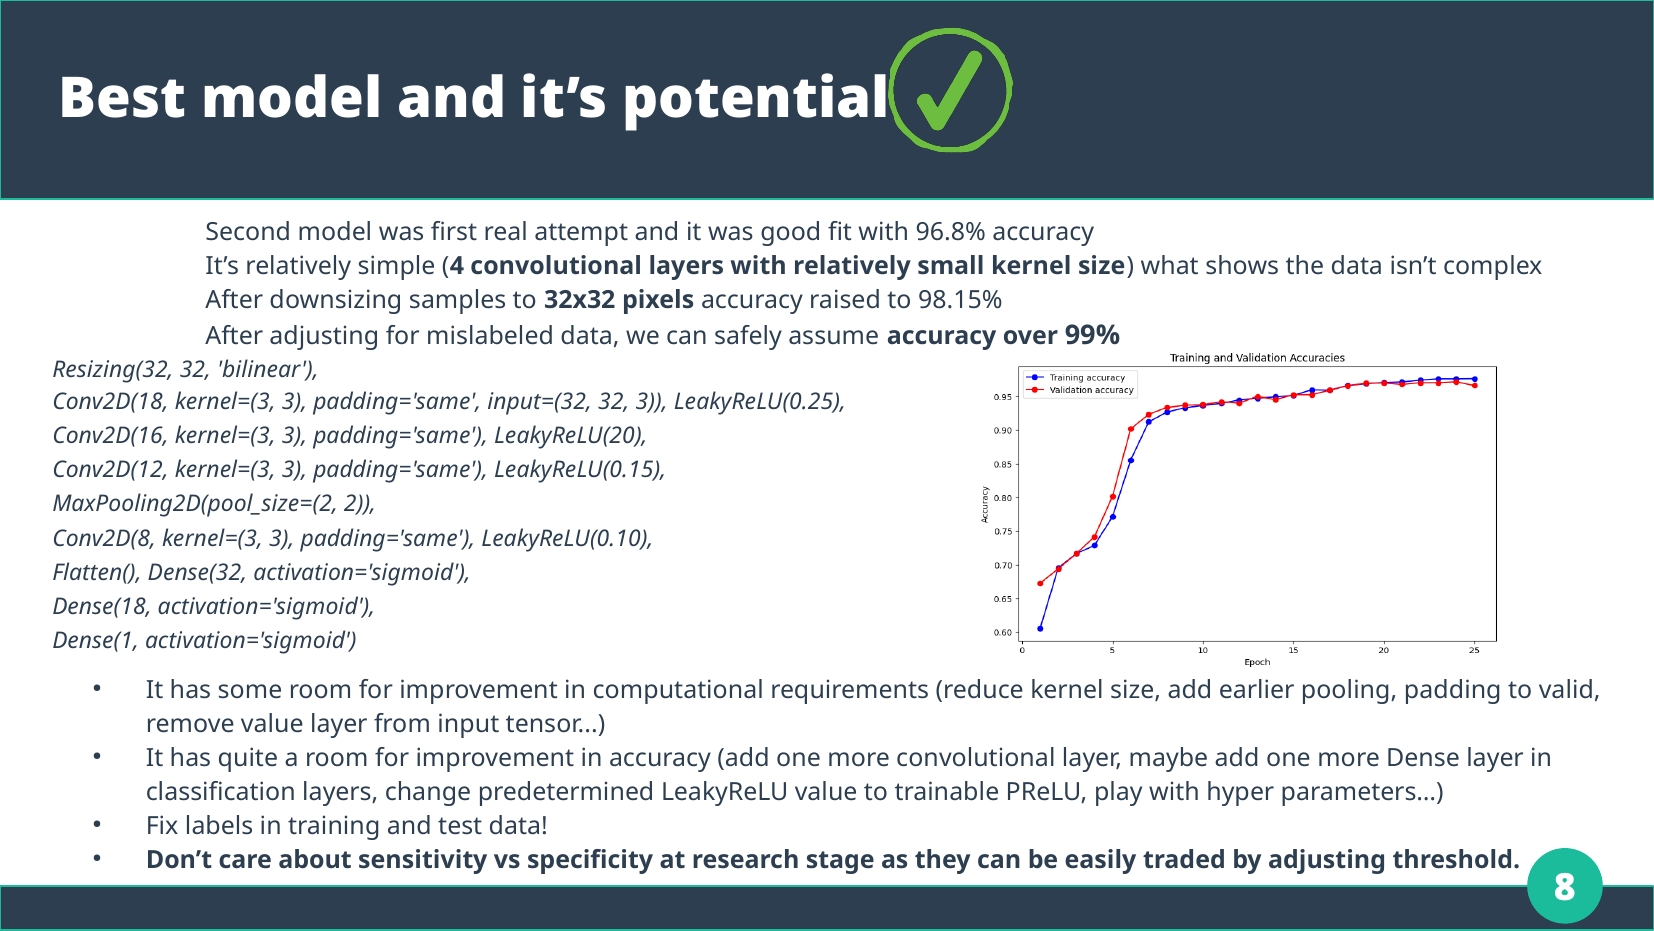

# Best model and it’s potential
Second model was first real attempt and it was good fit with 96.8% accuracy
It’s relatively simple (4 convolutional layers with relatively small kernel size) what shows the data isn’t complex
After downsizing samples to 32x32 pixels accuracy raised to 98.15%
After adjusting for mislabeled data, we can safely assume accuracy over 99%
Resizing(32, 32, 'bilinear'),
Conv2D(18, kernel=(3, 3), padding='same', input=(32, 32, 3)), LeakyReLU(0.25),
Conv2D(16, kernel=(3, 3), padding='same'), LeakyReLU(20),
Conv2D(12, kernel=(3, 3), padding='same'), LeakyReLU(0.15),
MaxPooling2D(pool_size=(2, 2)),
Conv2D(8, kernel=(3, 3), padding='same'), LeakyReLU(0.10),
Flatten(), Dense(32, activation='sigmoid'),
Dense(18, activation='sigmoid'),
Dense(1, activation='sigmoid')
It has some room for improvement in computational requirements (reduce kernel size, add earlier pooling, padding to valid, remove value layer from input tensor...)
It has quite a room for improvement in accuracy (add one more convolutional layer, maybe add one more Dense layer in classification layers, change predetermined LeakyReLU value to trainable PReLU, play with hyper parameters…)
Fix labels in training and test data!
Don’t care about sensitivity vs specificity at research stage as they can be easily traded by adjusting threshold.
8